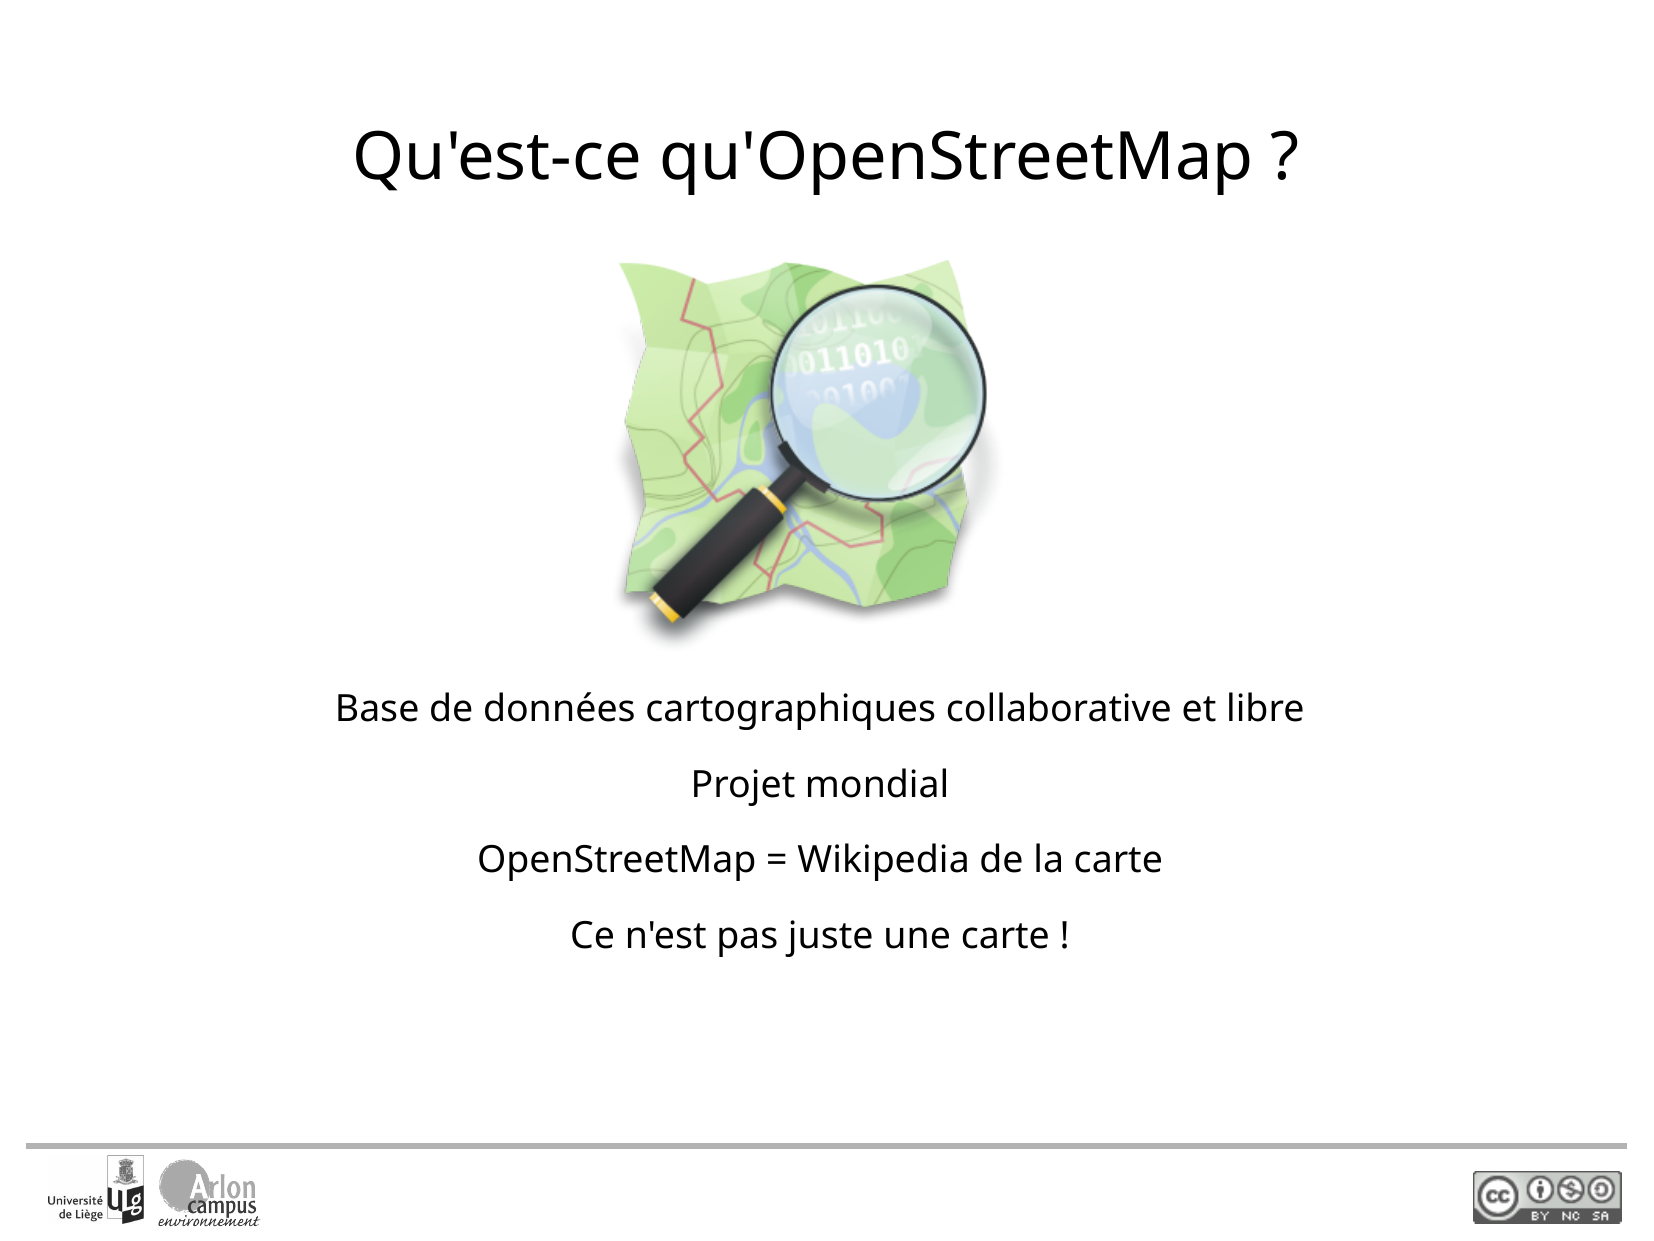

# Qu'est-ce qu'OpenStreetMap ?
Base de données cartographiques collaborative et libre
Projet mondial
OpenStreetMap = Wikipedia de la carte
Ce n'est pas juste une carte !